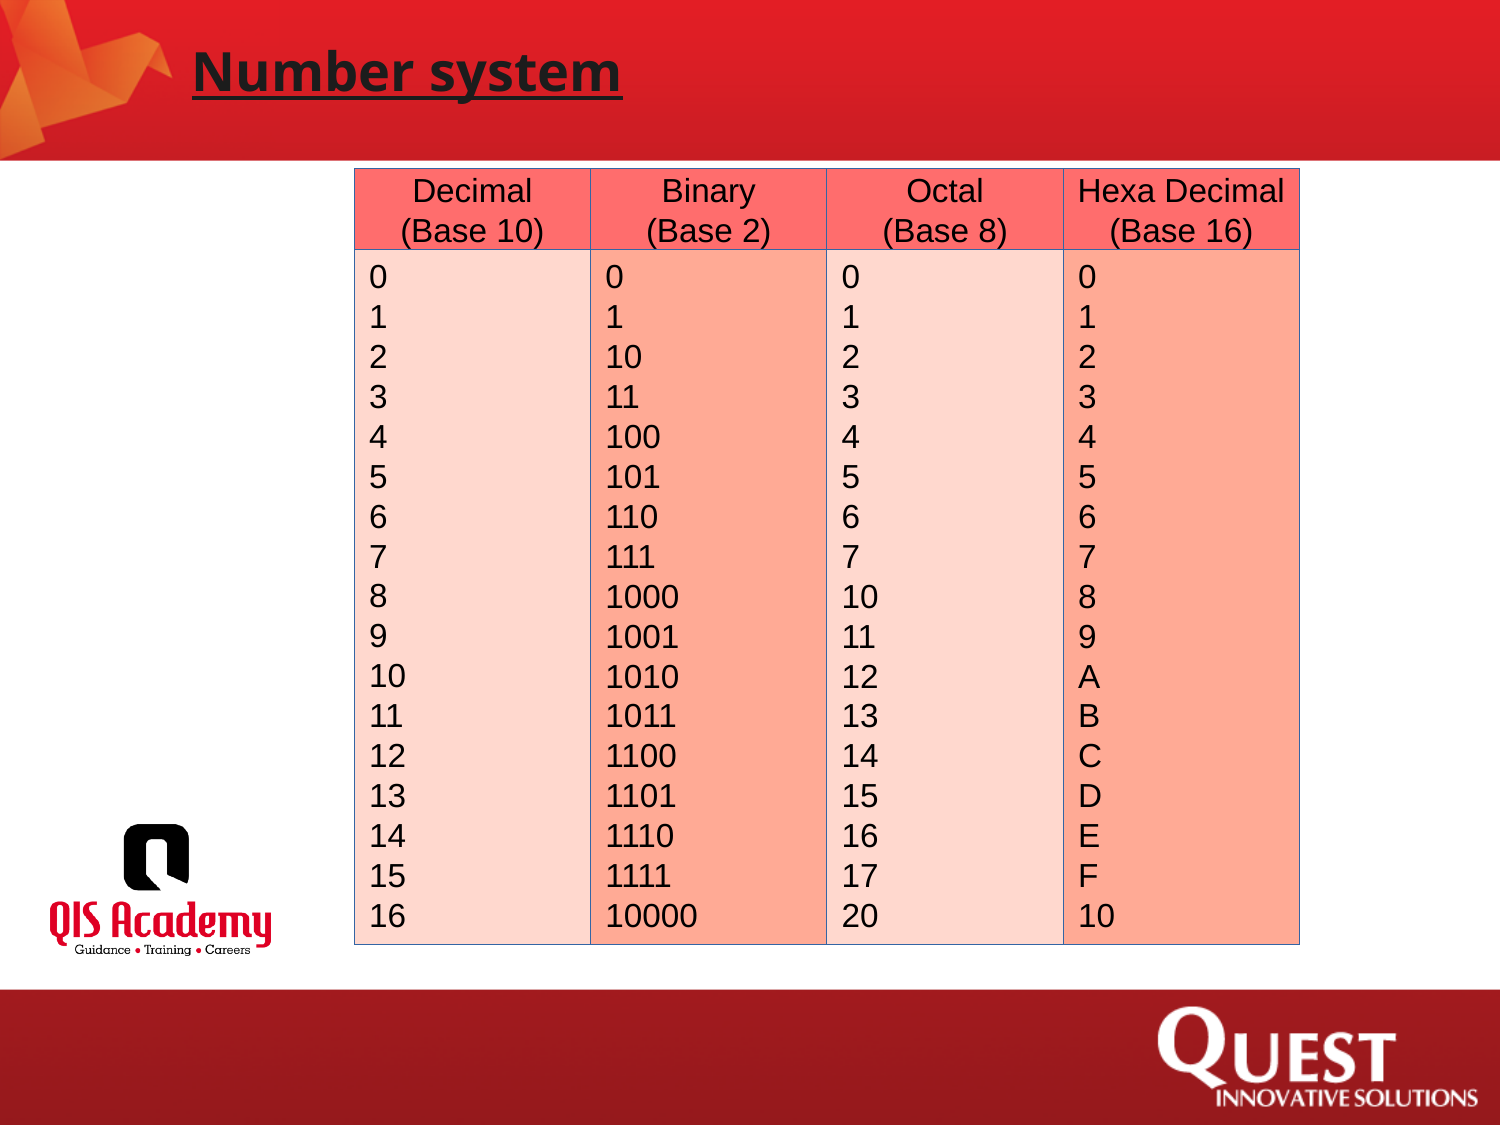

# Number system
Decimal
(Base 10)
Binary
(Base 2)
Octal
(Base 8)
Hexa Decimal
(Base 16)
0
1
2
3
4
5
6
7
8
9
10
11
12
13
14
15
16
0
1
10
11
100
101
110
111
1000
1001
1010
1011
1100
1101
1110
1111
10000
0
1
2
3
4
5
6
7
10
11
12
13
14
15
16
17
20
0
1
2
3
4
5
6
7
8
9
A
B
C
D
E
F
10